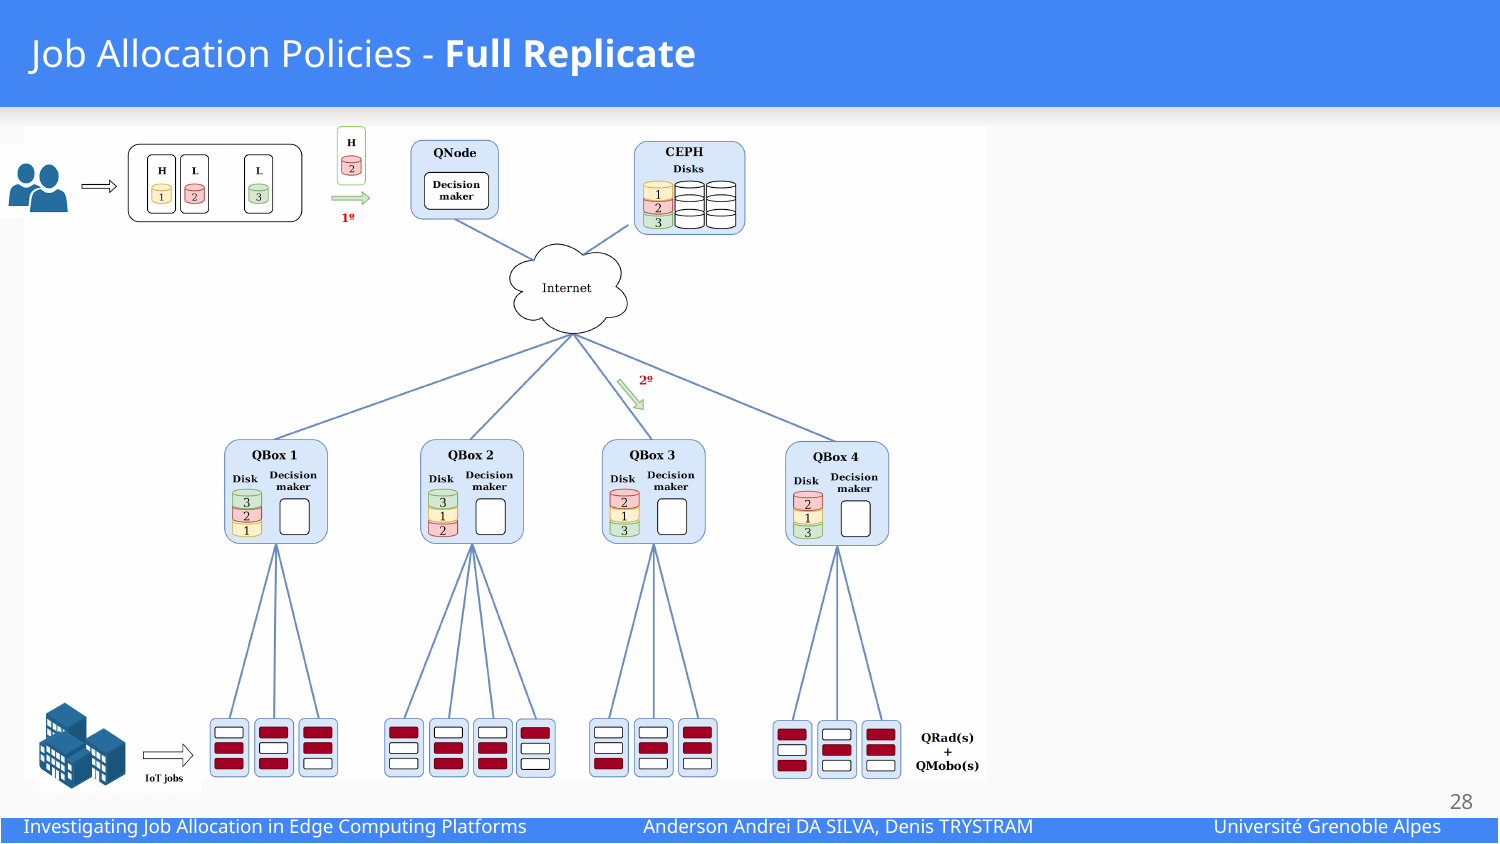

# Job Allocation Policies - Full Replicate
Investigating Job Allocation in Edge Computing Platforms
Anderson Andrei DA SILVA, Denis TRYSTRAM
Université Grenoble Alpes